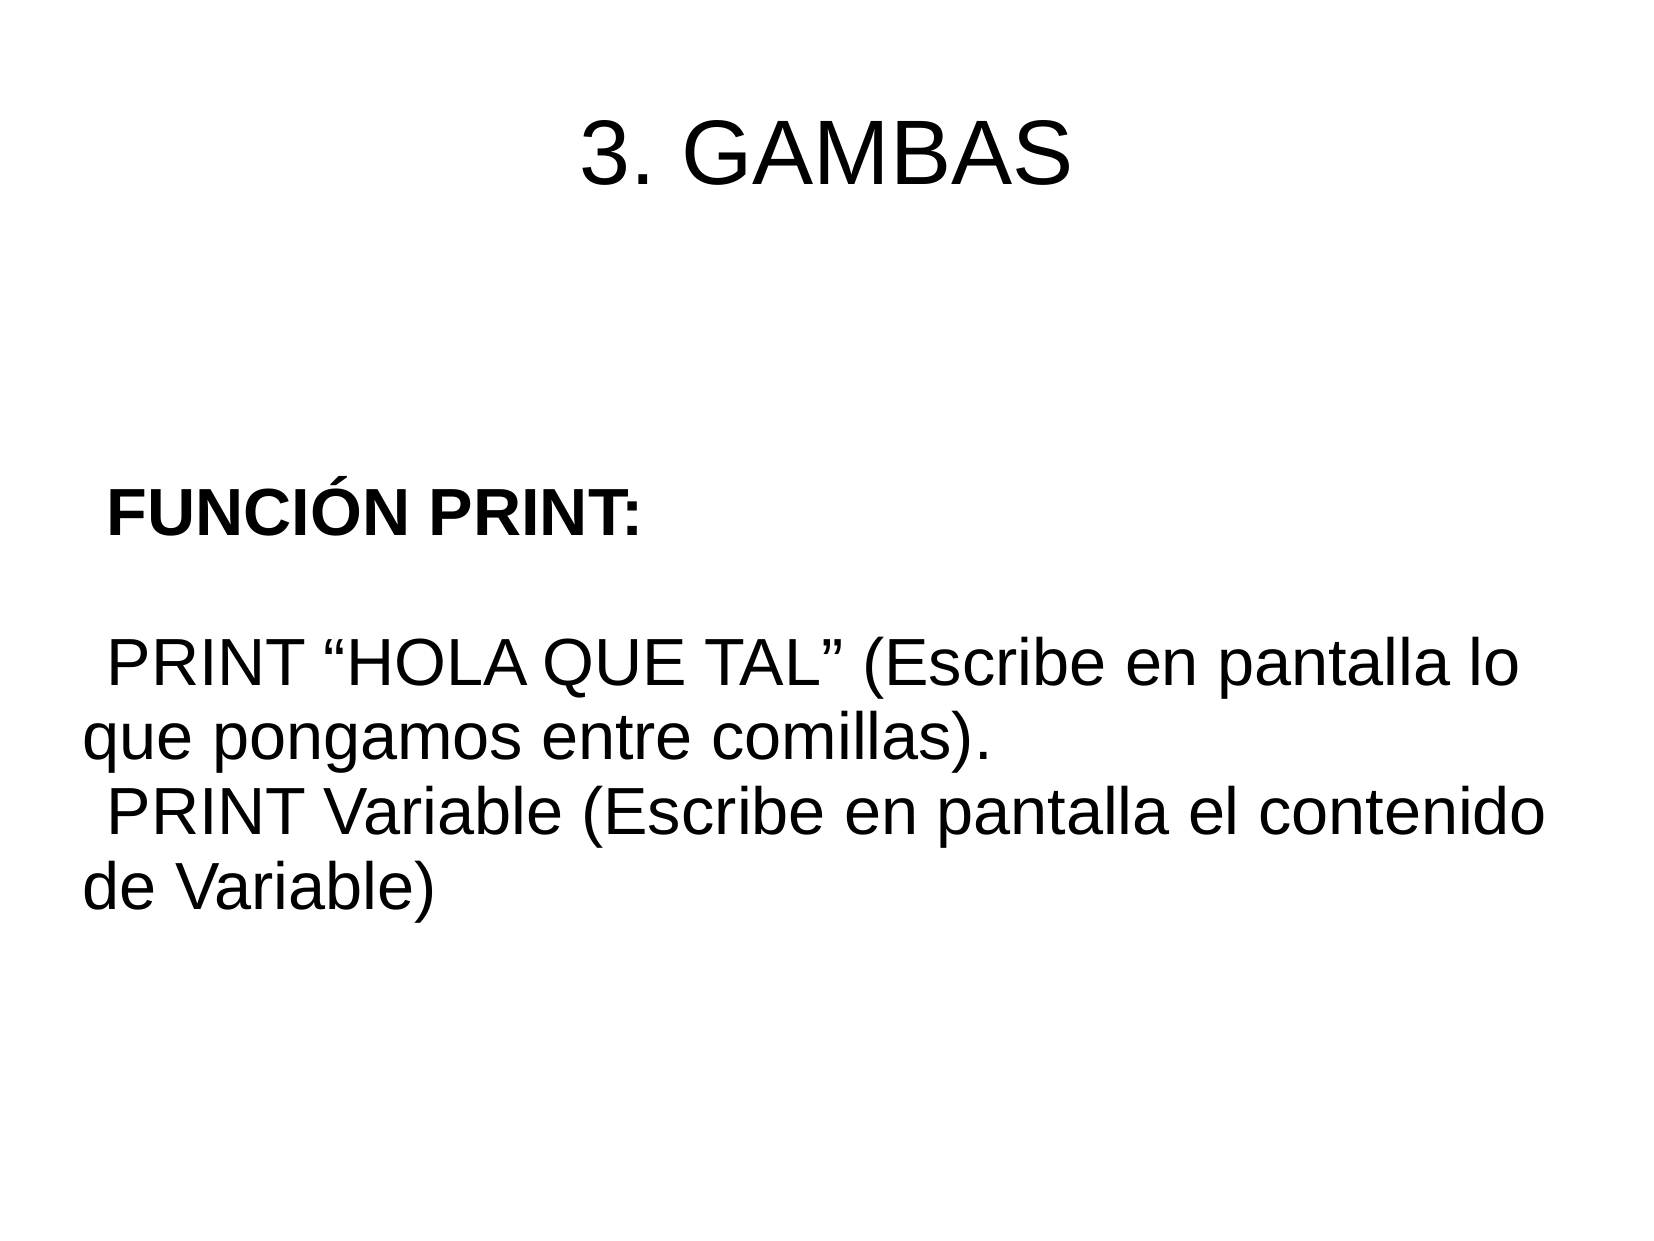

# 3. GAMBAS
FUNCIÓN PRINT:
PRINT “HOLA QUE TAL” (Escribe en pantalla lo que pongamos entre comillas).
PRINT Variable (Escribe en pantalla el contenido de Variable)